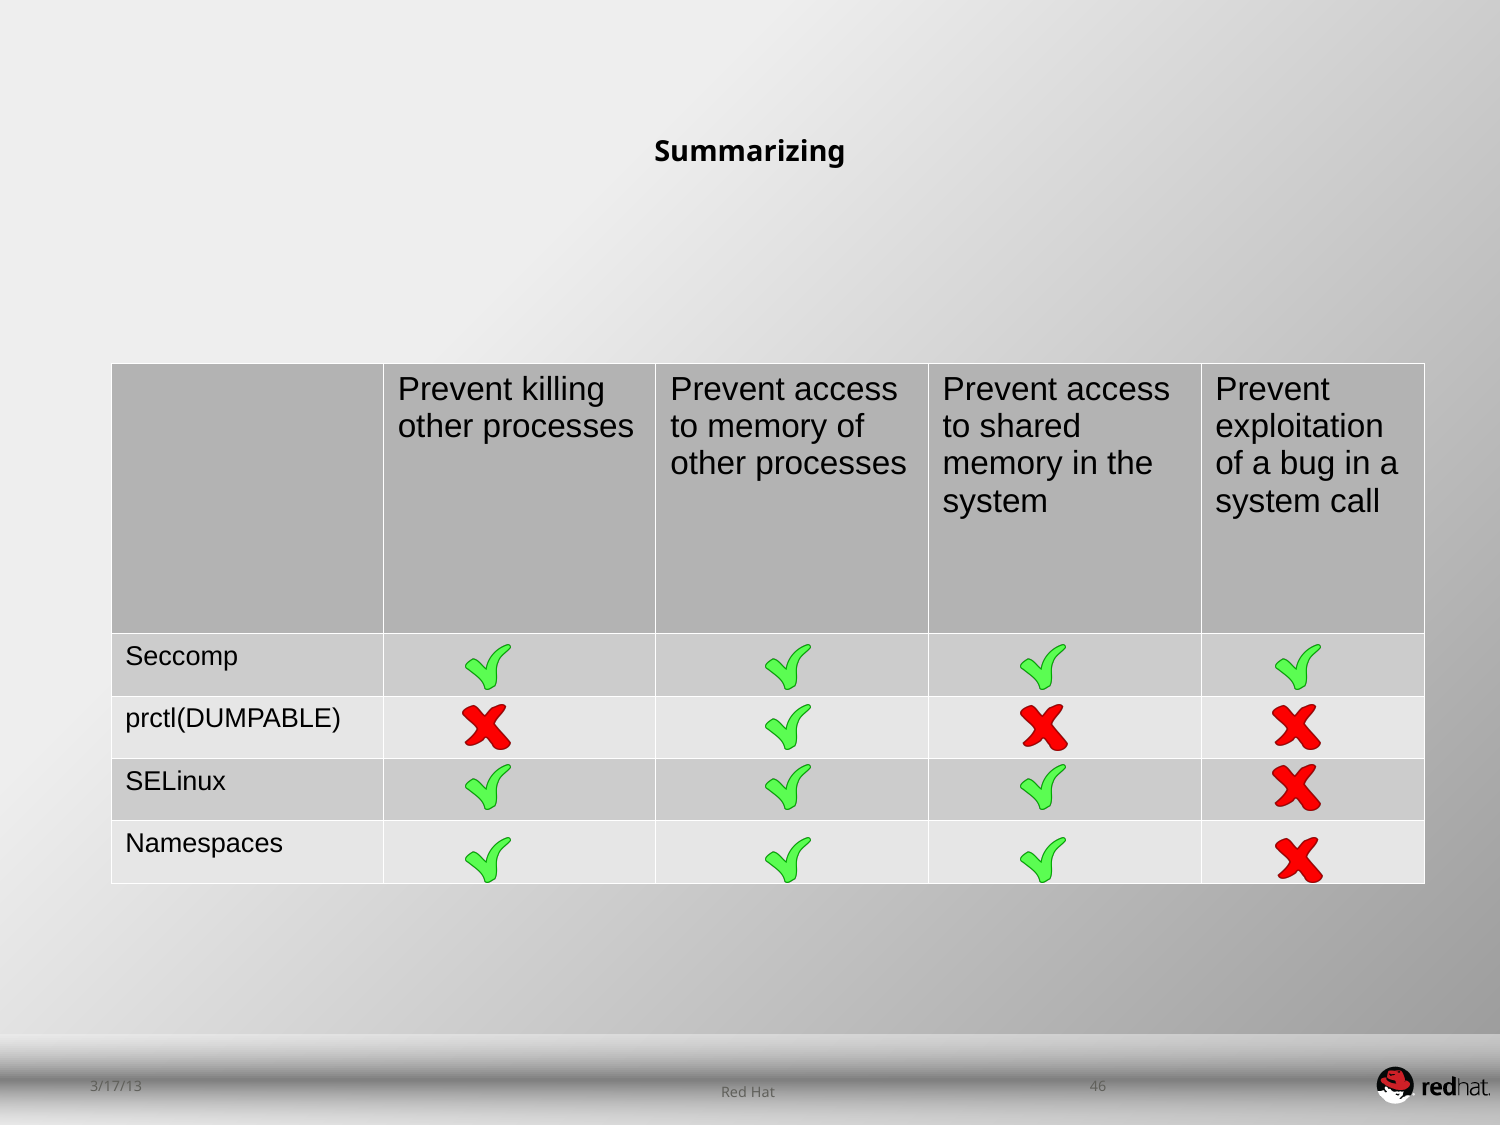

# Summarizing
| | Prevent killing other processes | Prevent access to memory of other processes | Prevent access to shared memory in the system | Prevent exploitation of a bug in a system call |
| --- | --- | --- | --- | --- |
| Seccomp | | | | |
| prctl(DUMPABLE) | | | | |
| SELinux | | | | |
| Namespaces | | | | |
3/17/13
Red Hat